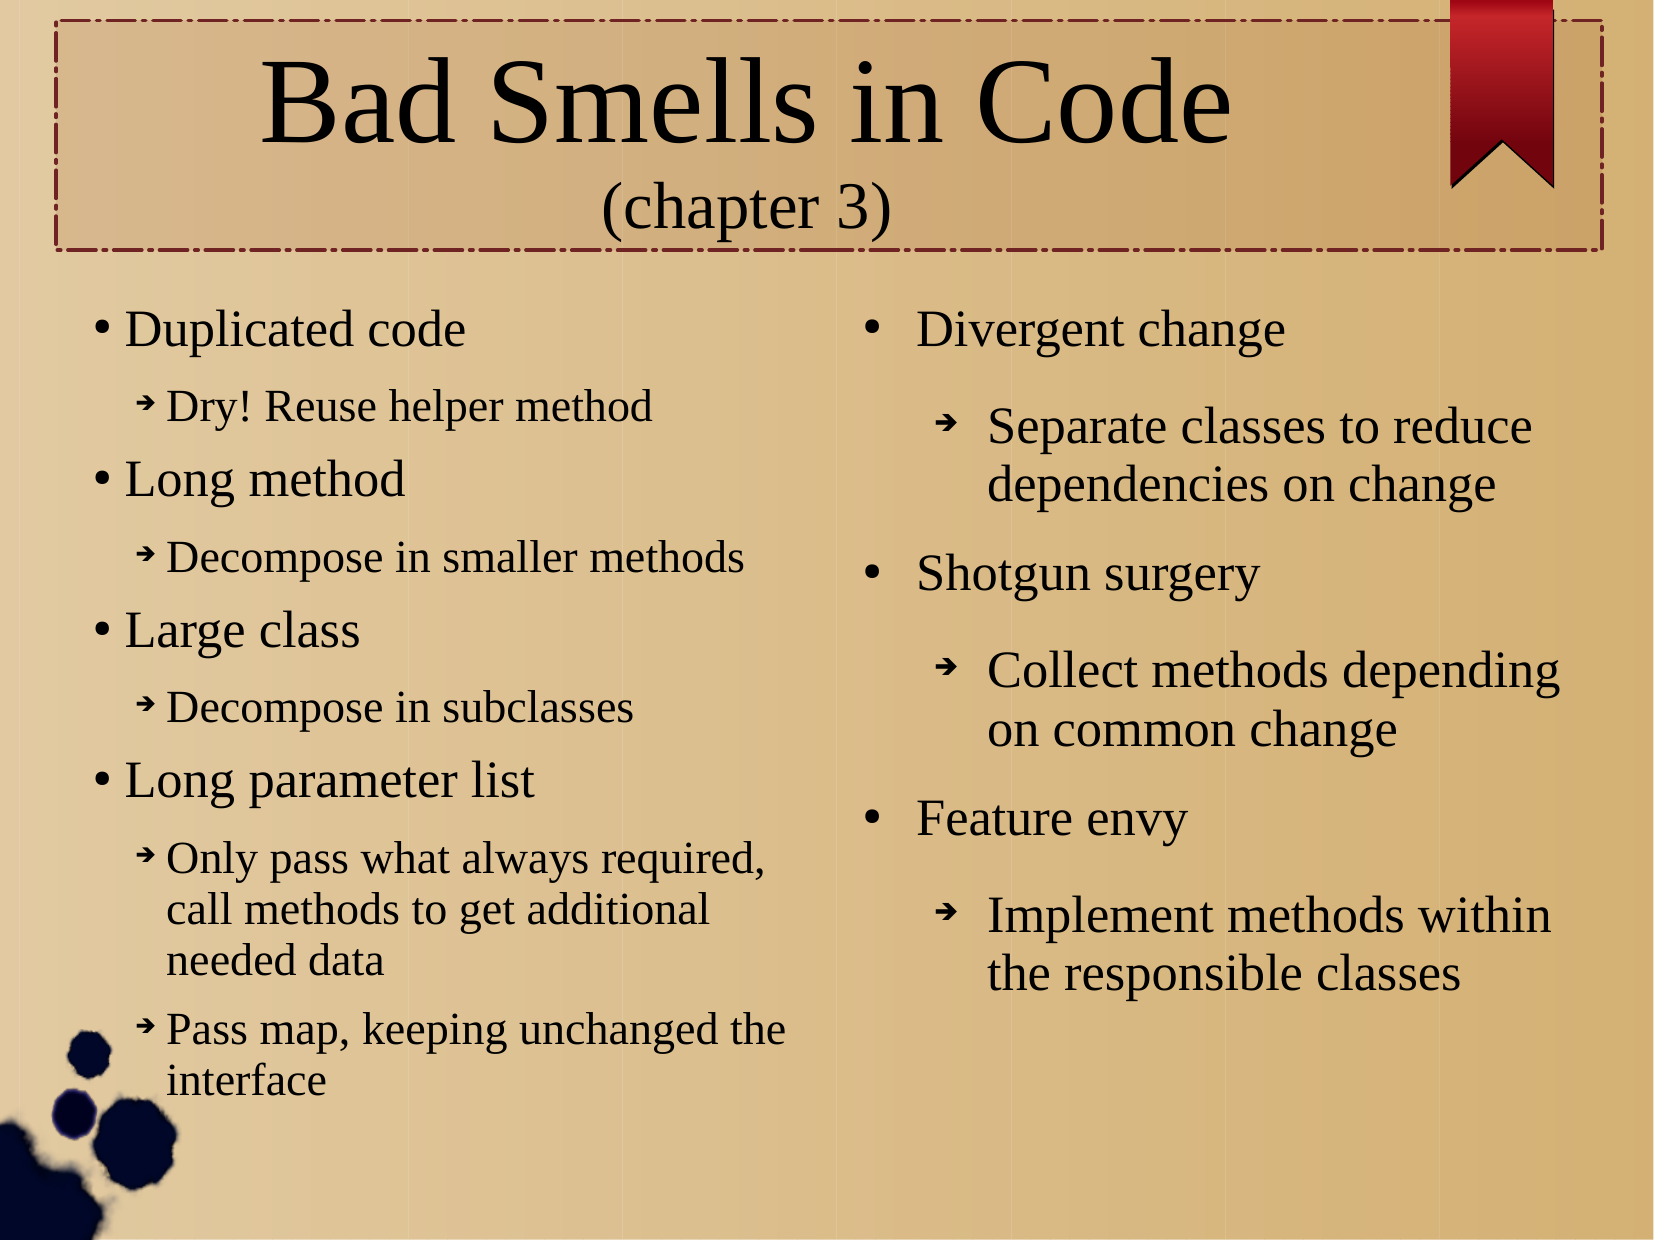

# Bad Smells in Code (chapter 3)
Duplicated code
Dry! Reuse helper method
Long method
Decompose in smaller methods
Large class
Decompose in subclasses
Long parameter list
Only pass what always required, call methods to get additional needed data
Pass map, keeping unchanged the interface
Divergent change
Separate classes to reduce dependencies on change
Shotgun surgery
Collect methods depending on common change
Feature envy
Implement methods within the responsible classes